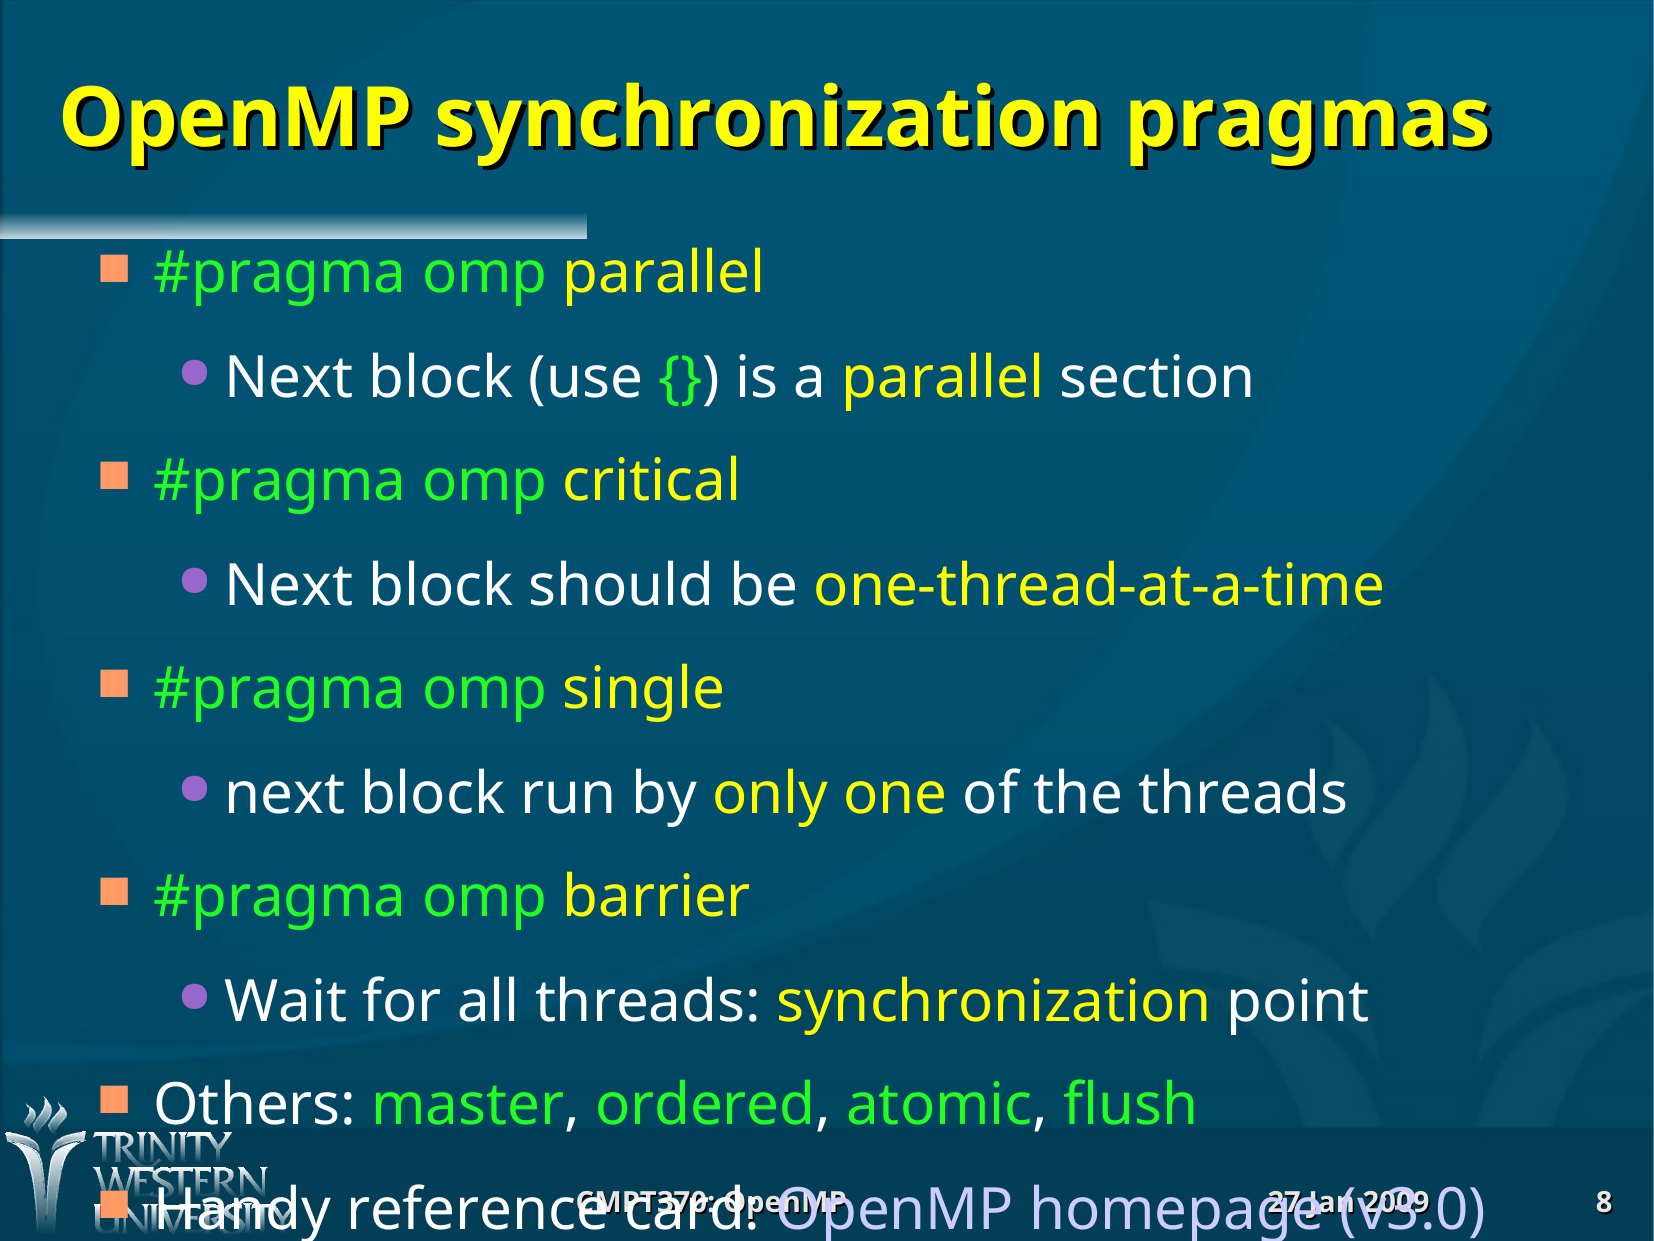

# OpenMP synchronization pragmas
#pragma omp parallel
Next block (use {}) is a parallel section
#pragma omp critical
Next block should be one-thread-at-a-time
#pragma omp single
next block run by only one of the threads
#pragma omp barrier
Wait for all threads: synchronization point
Others: master, ordered, atomic, flush
Handy reference card: OpenMP homepage (v3.0)
CMPT370: OpenMP
27 Jan 2009
8